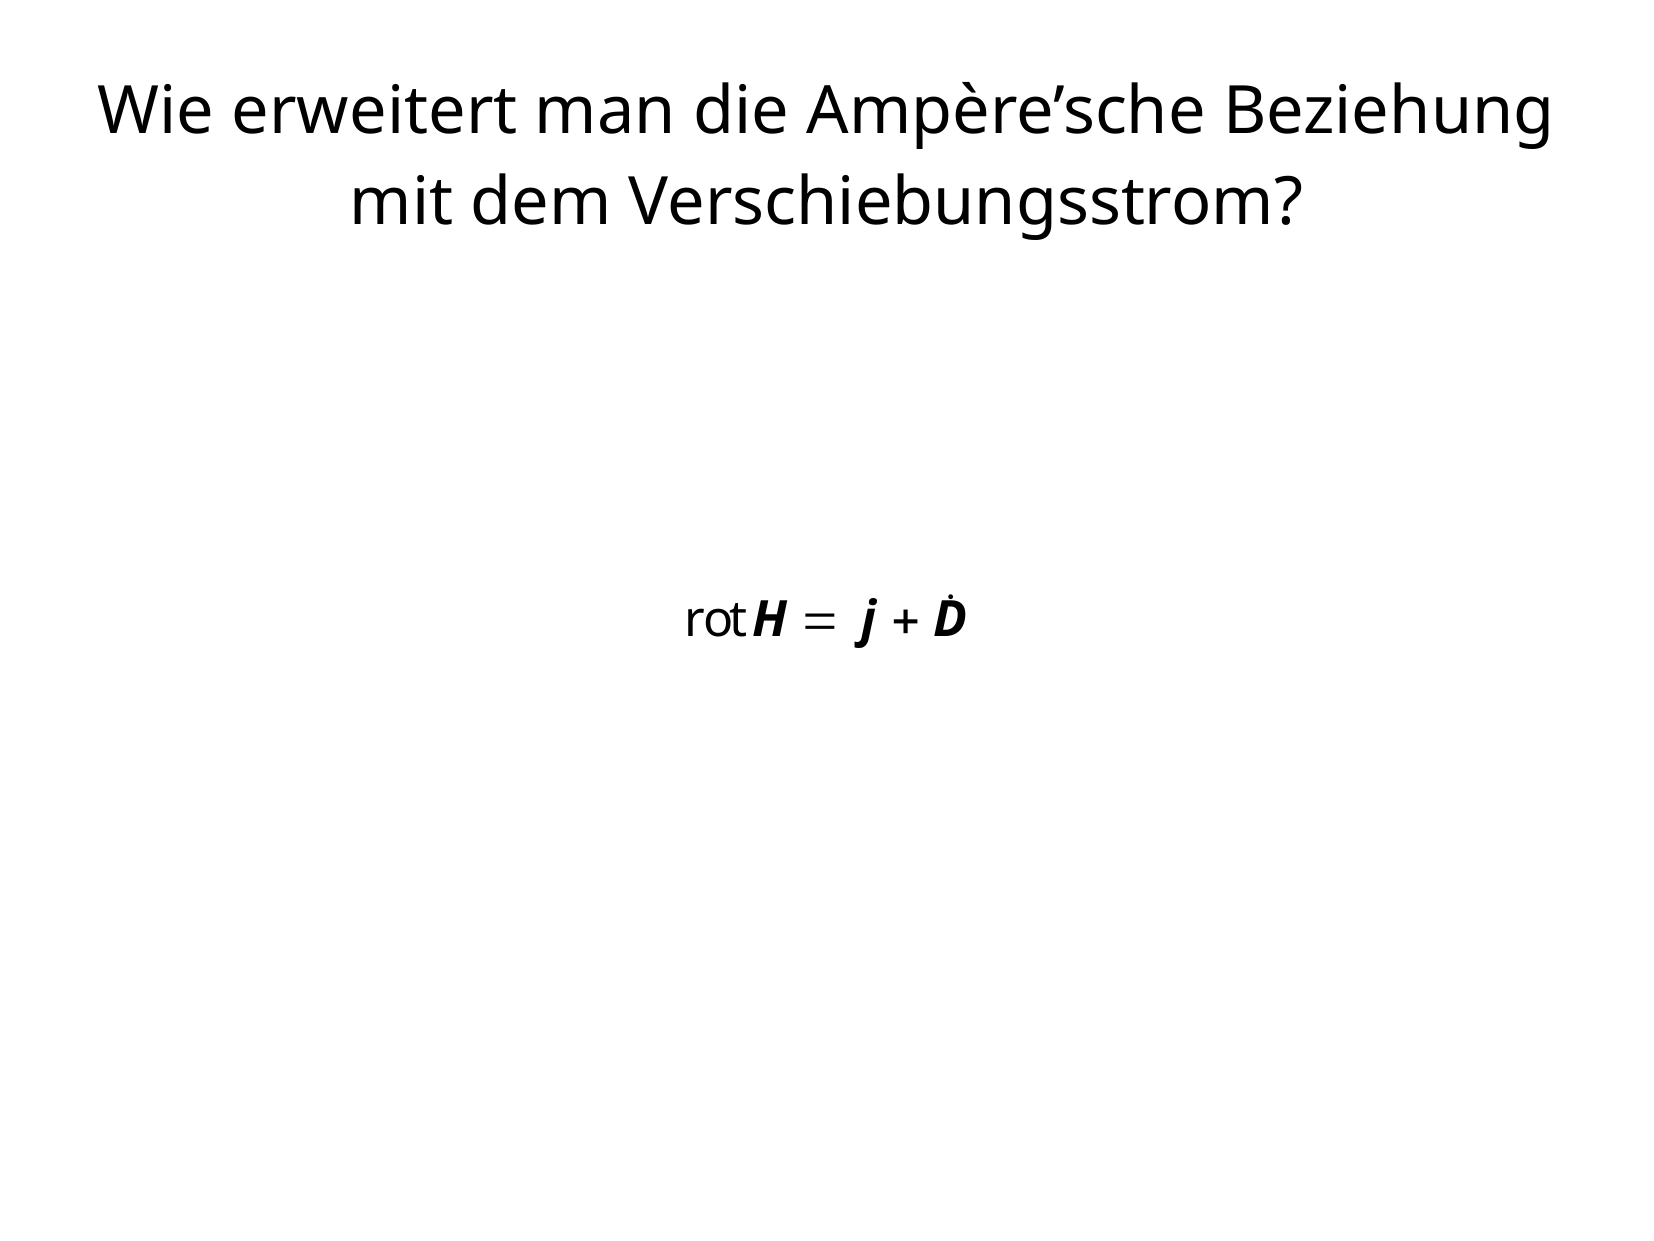

# Wie erweitert man die Ampère’sche Beziehung mit dem Verschiebungsstrom?